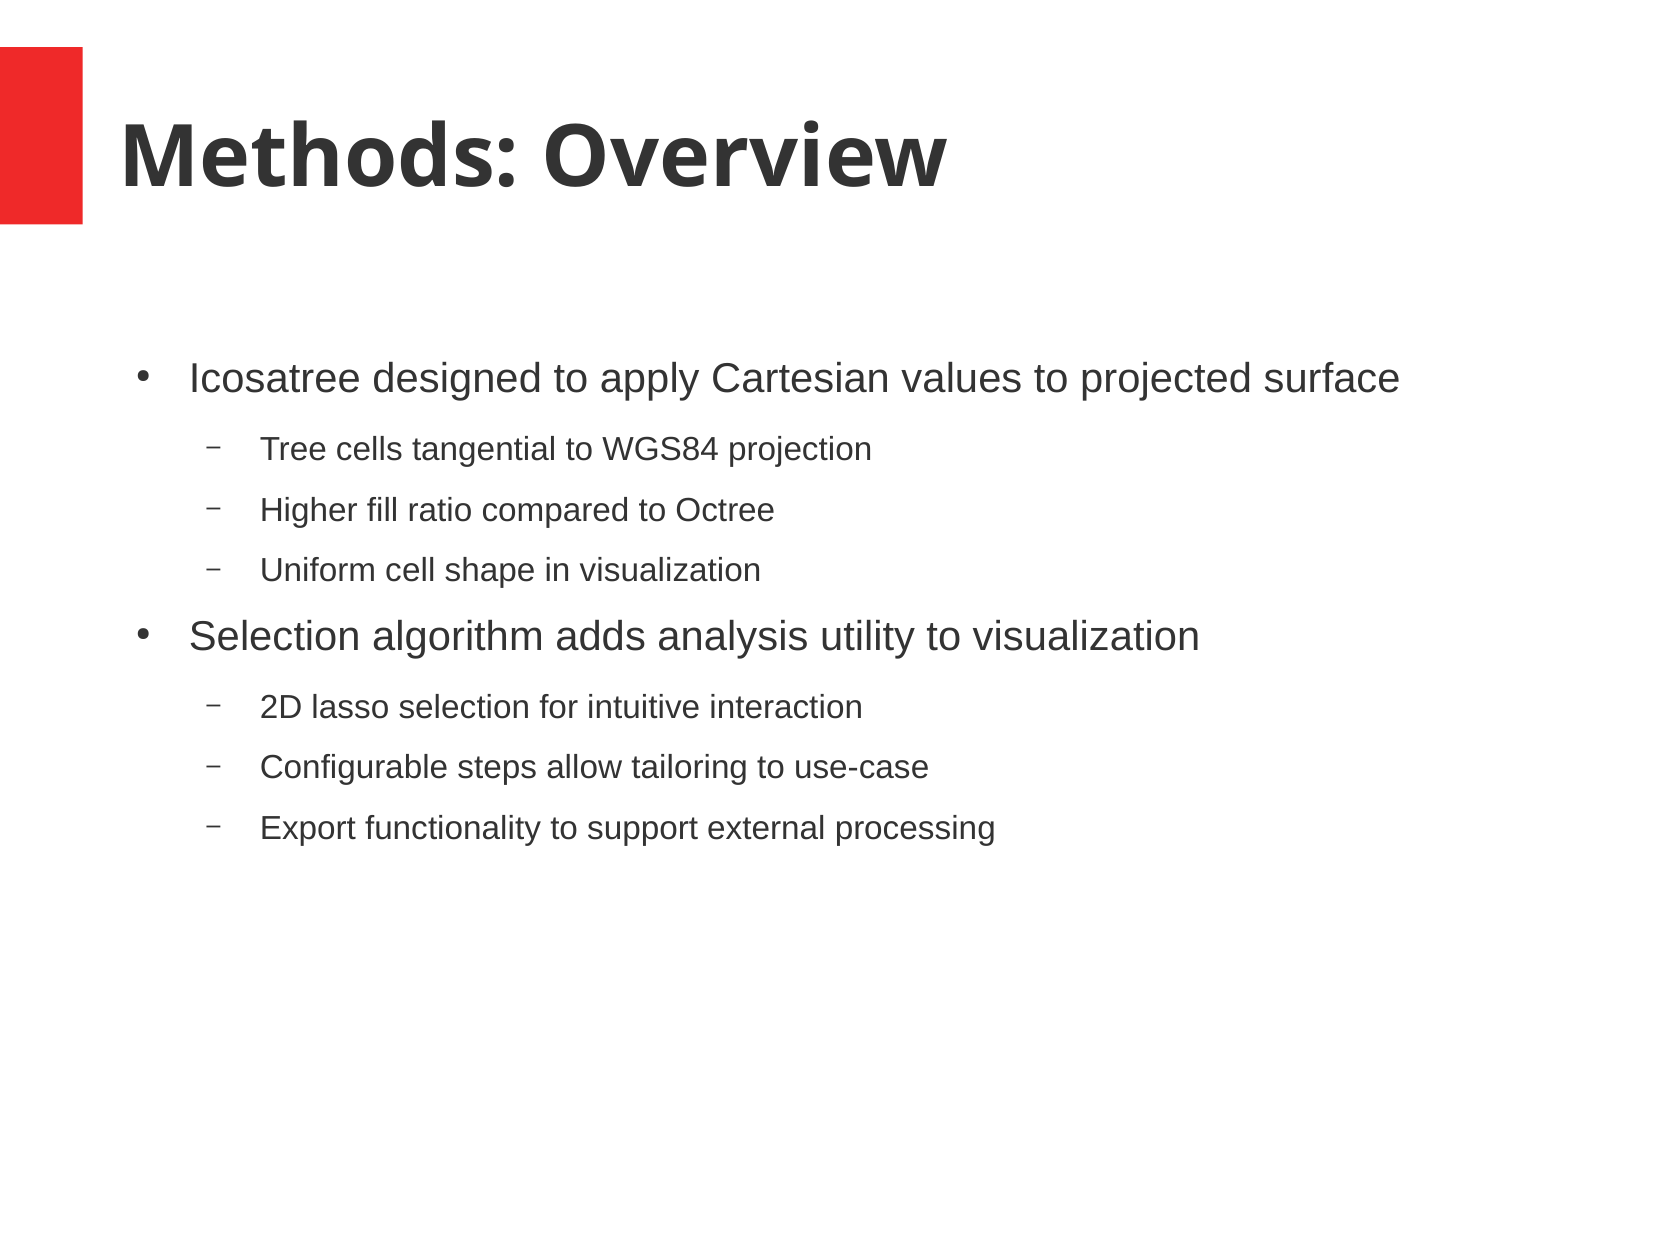

# Methods: Overview
Icosatree designed to apply Cartesian values to projected surface
Tree cells tangential to WGS84 projection
Higher fill ratio compared to Octree
Uniform cell shape in visualization
Selection algorithm adds analysis utility to visualization
2D lasso selection for intuitive interaction
Configurable steps allow tailoring to use-case
Export functionality to support external processing